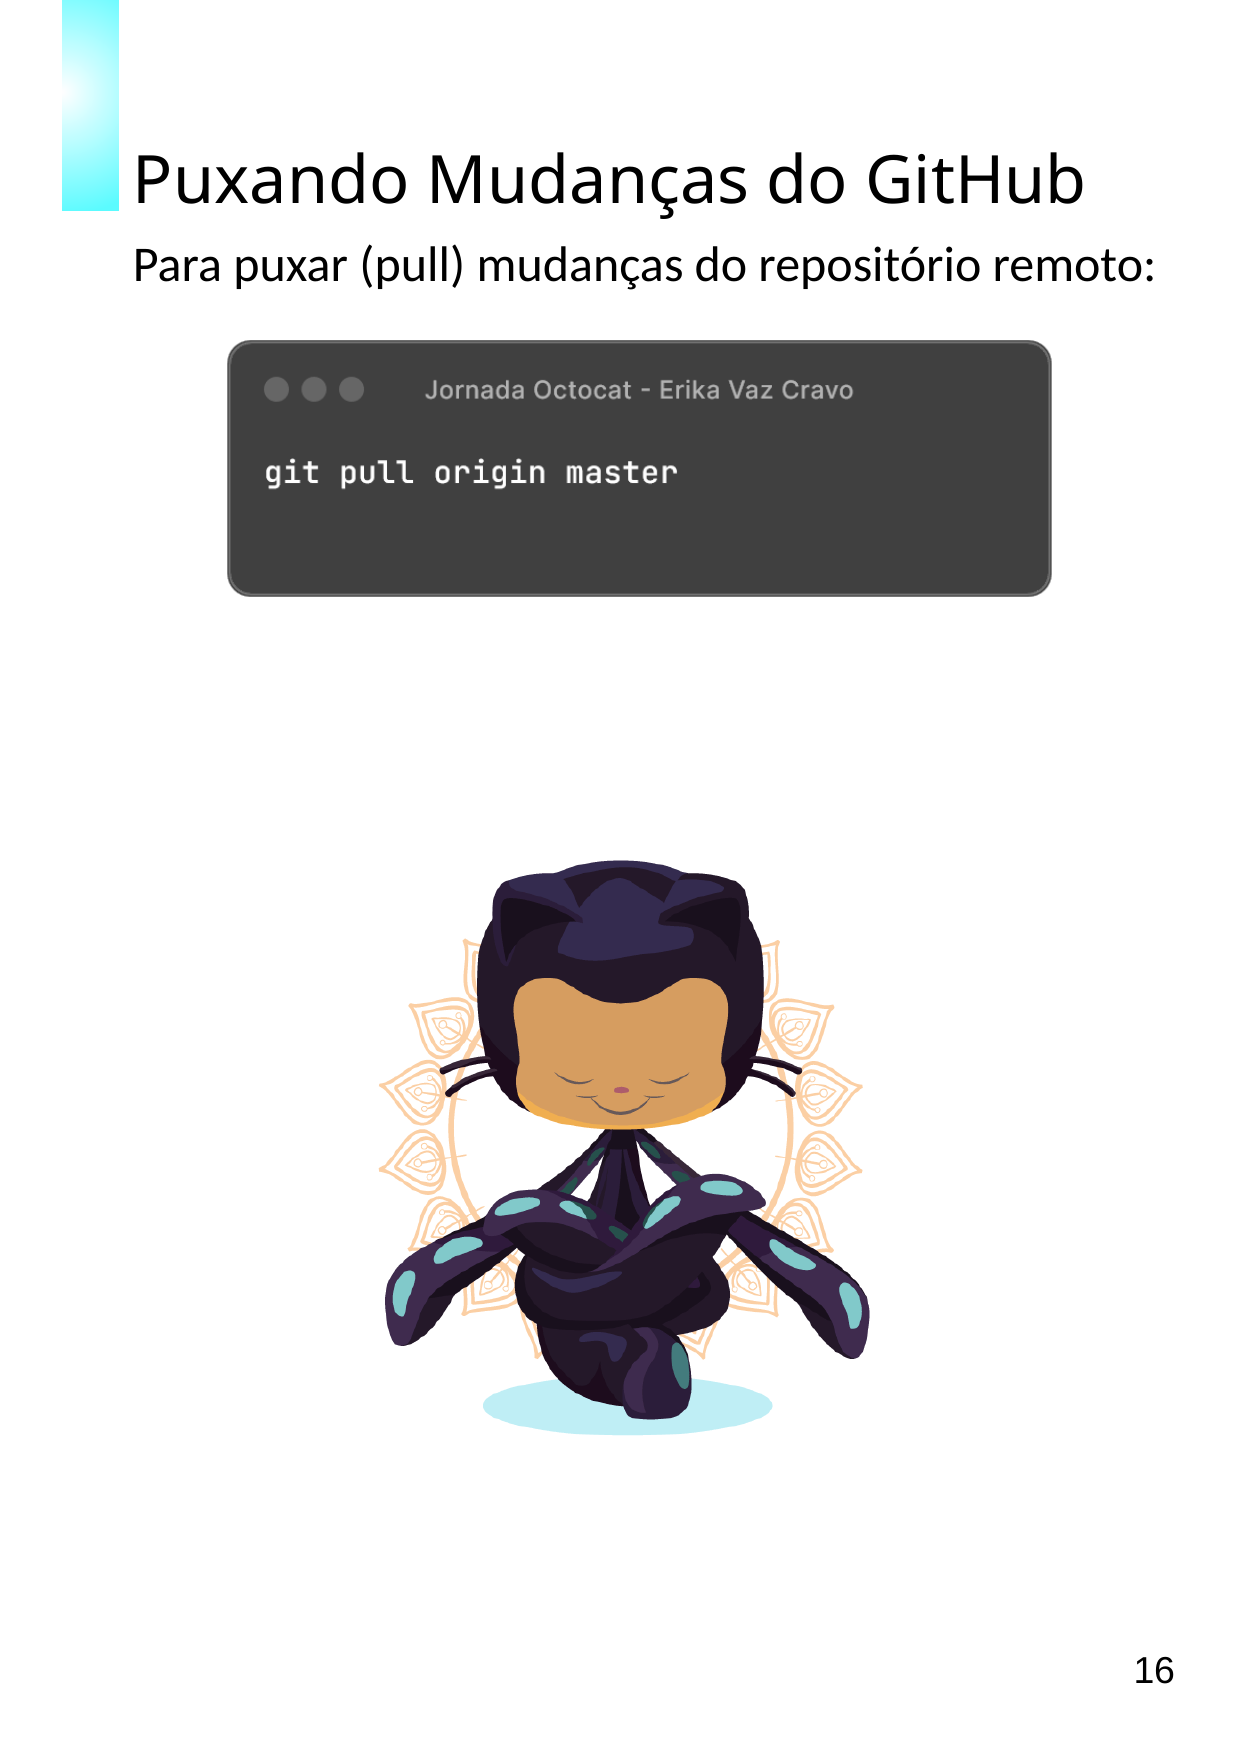

Puxando Mudanças do GitHub
Para puxar (pull) mudanças do repositório remoto: